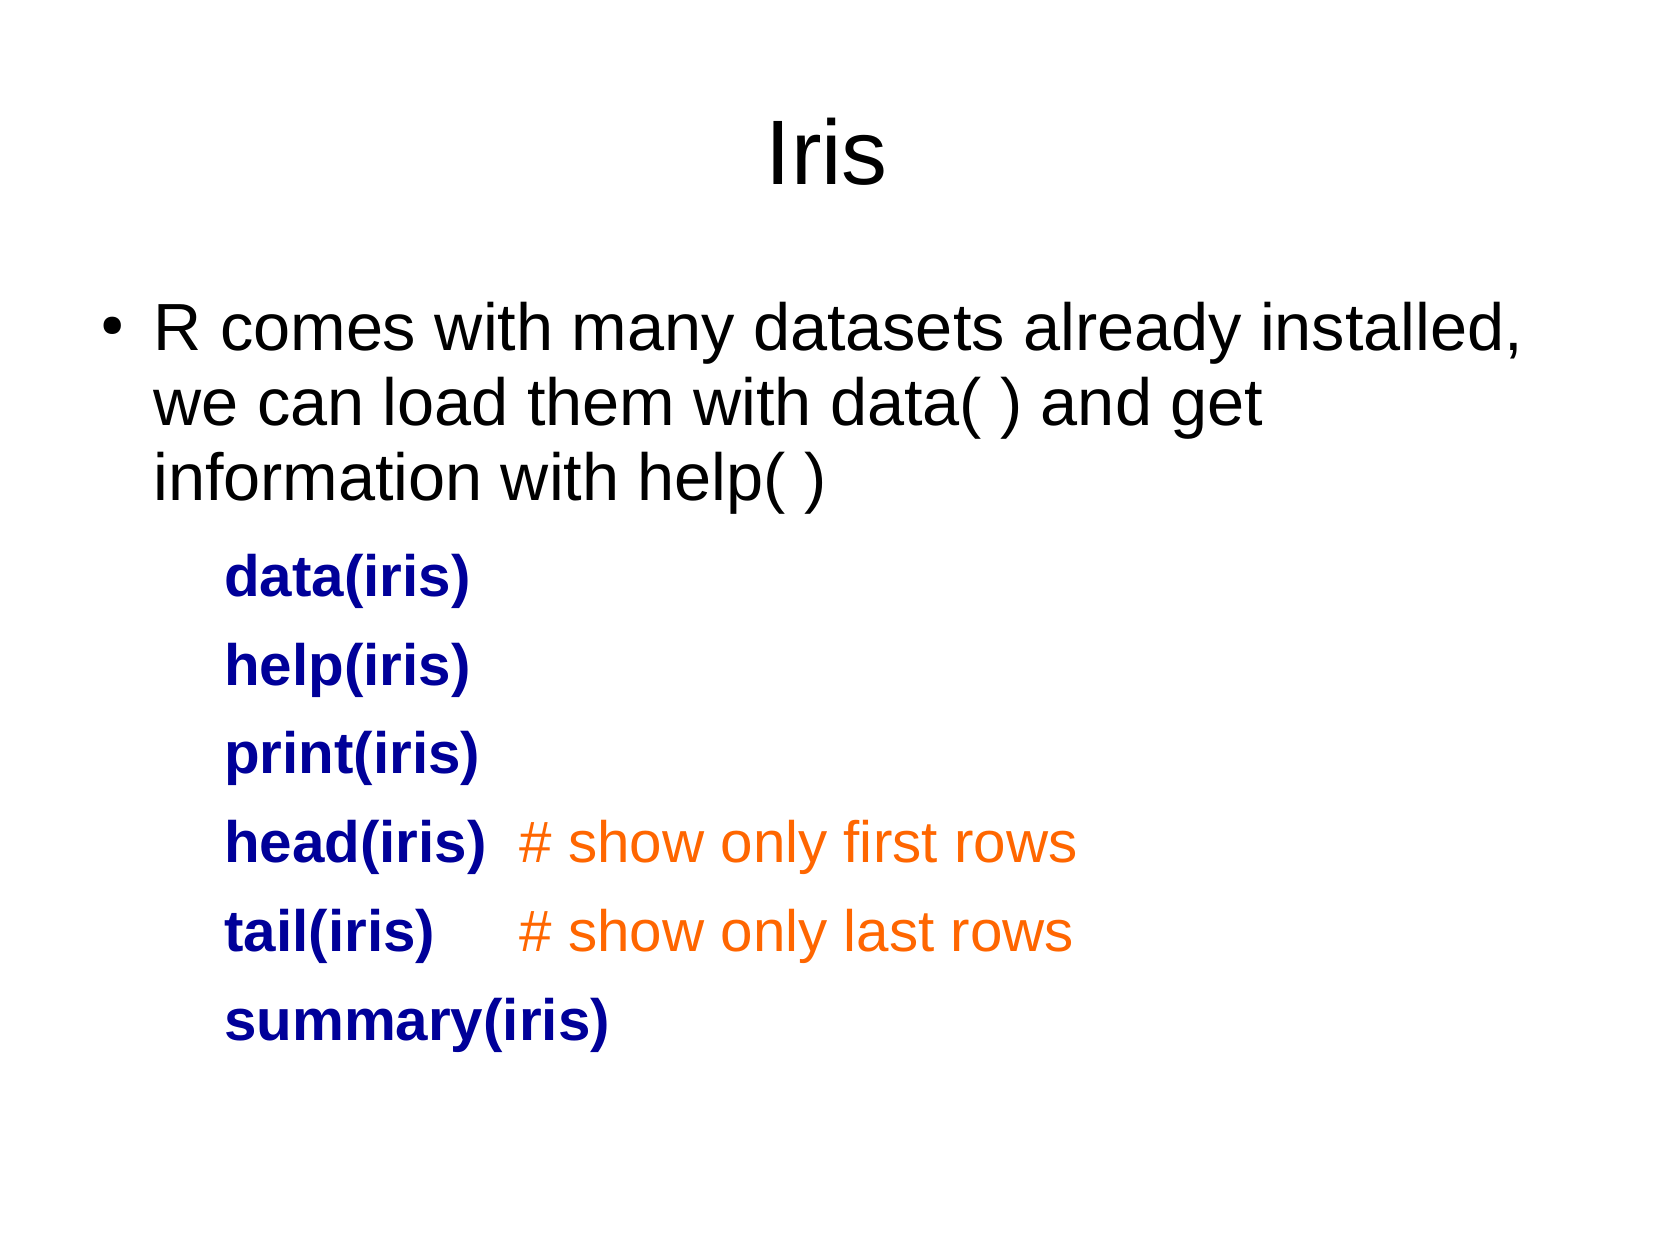

# Iris
R comes with many datasets already installed, we can load them with data( ) and get information with help( )
data(iris)
help(iris)
print(iris)
head(iris)	# show only first rows
tail(iris)		# show only last rows
summary(iris)